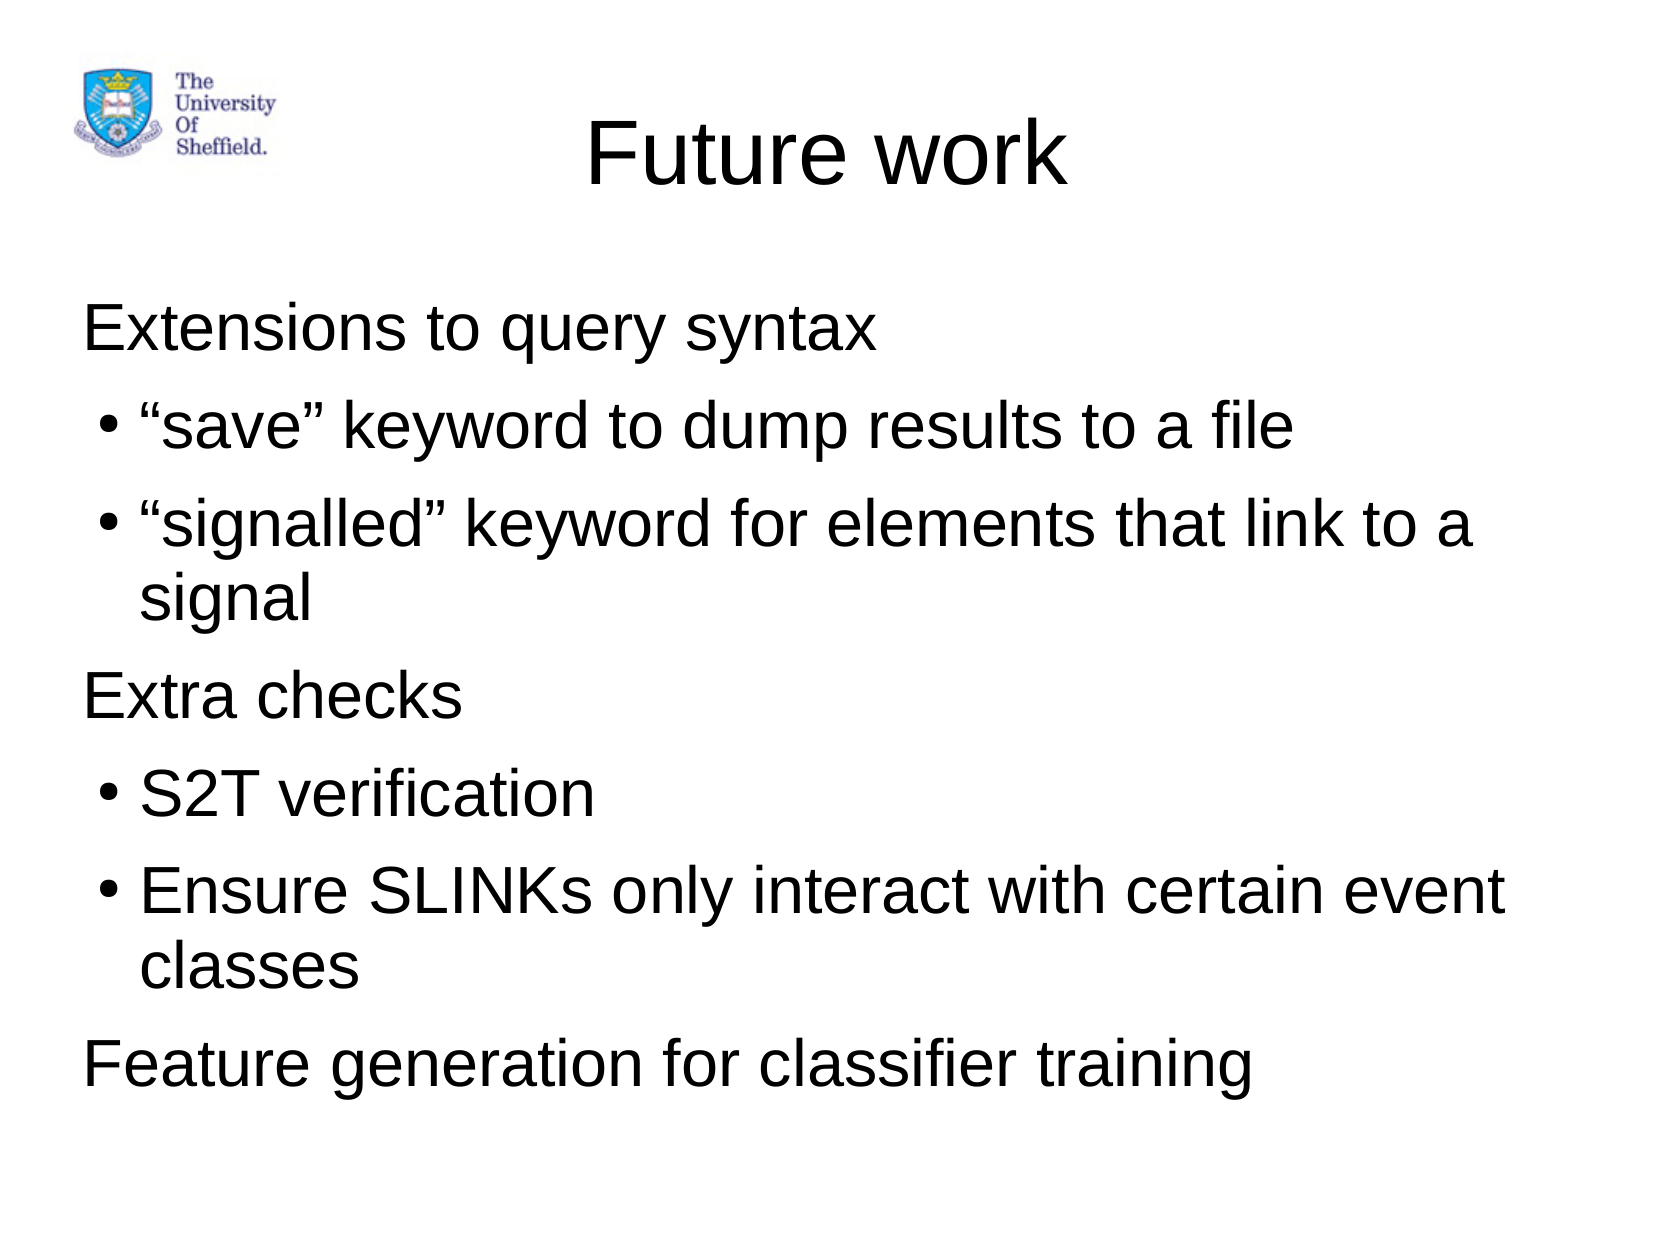

# Future work
Extensions to query syntax
“save” keyword to dump results to a file
“signalled” keyword for elements that link to a signal
Extra checks
S2T verification
Ensure SLINKs only interact with certain event classes
Feature generation for classifier training